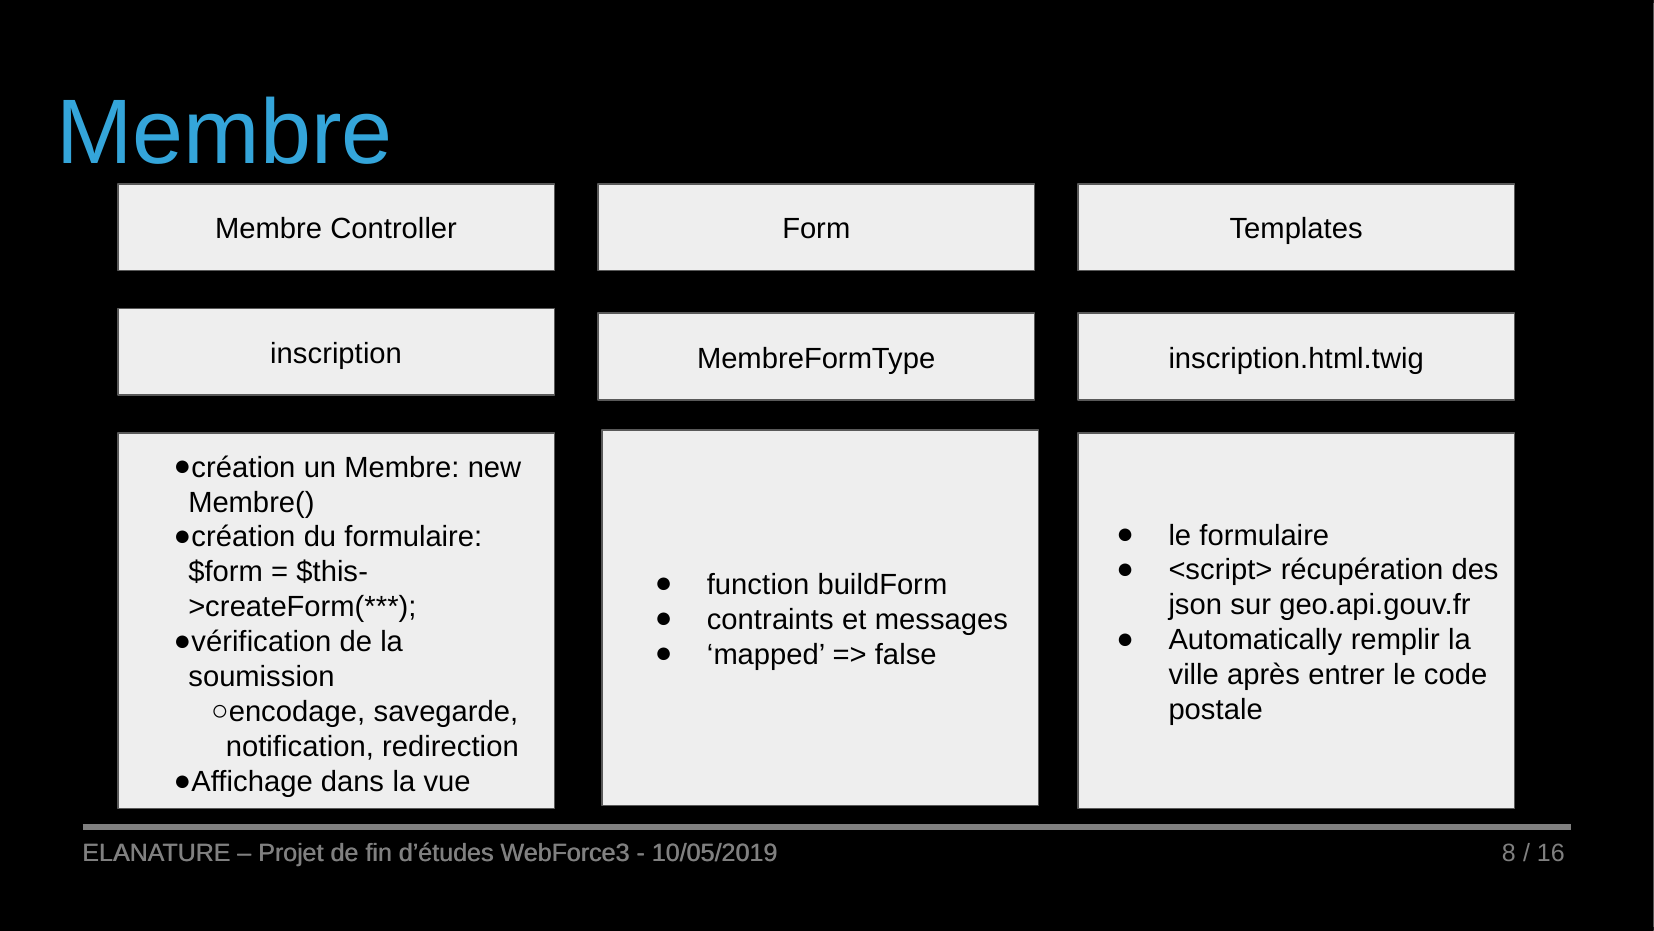

# Membre
Membre Controller
Form
Templates
inscription
MembreFormType
inscription.html.twig
function buildForm
contraints et messages
‘mapped’ => false
création un Membre: new Membre()
création du formulaire: $form = $this->createForm(***);
vérification de la soumission
encodage, savegarde, notification, redirection
Affichage dans la vue
le formulaire
<script> récupération des json sur geo.api.gouv.fr
Automatically remplir la ville après entrer le code postale